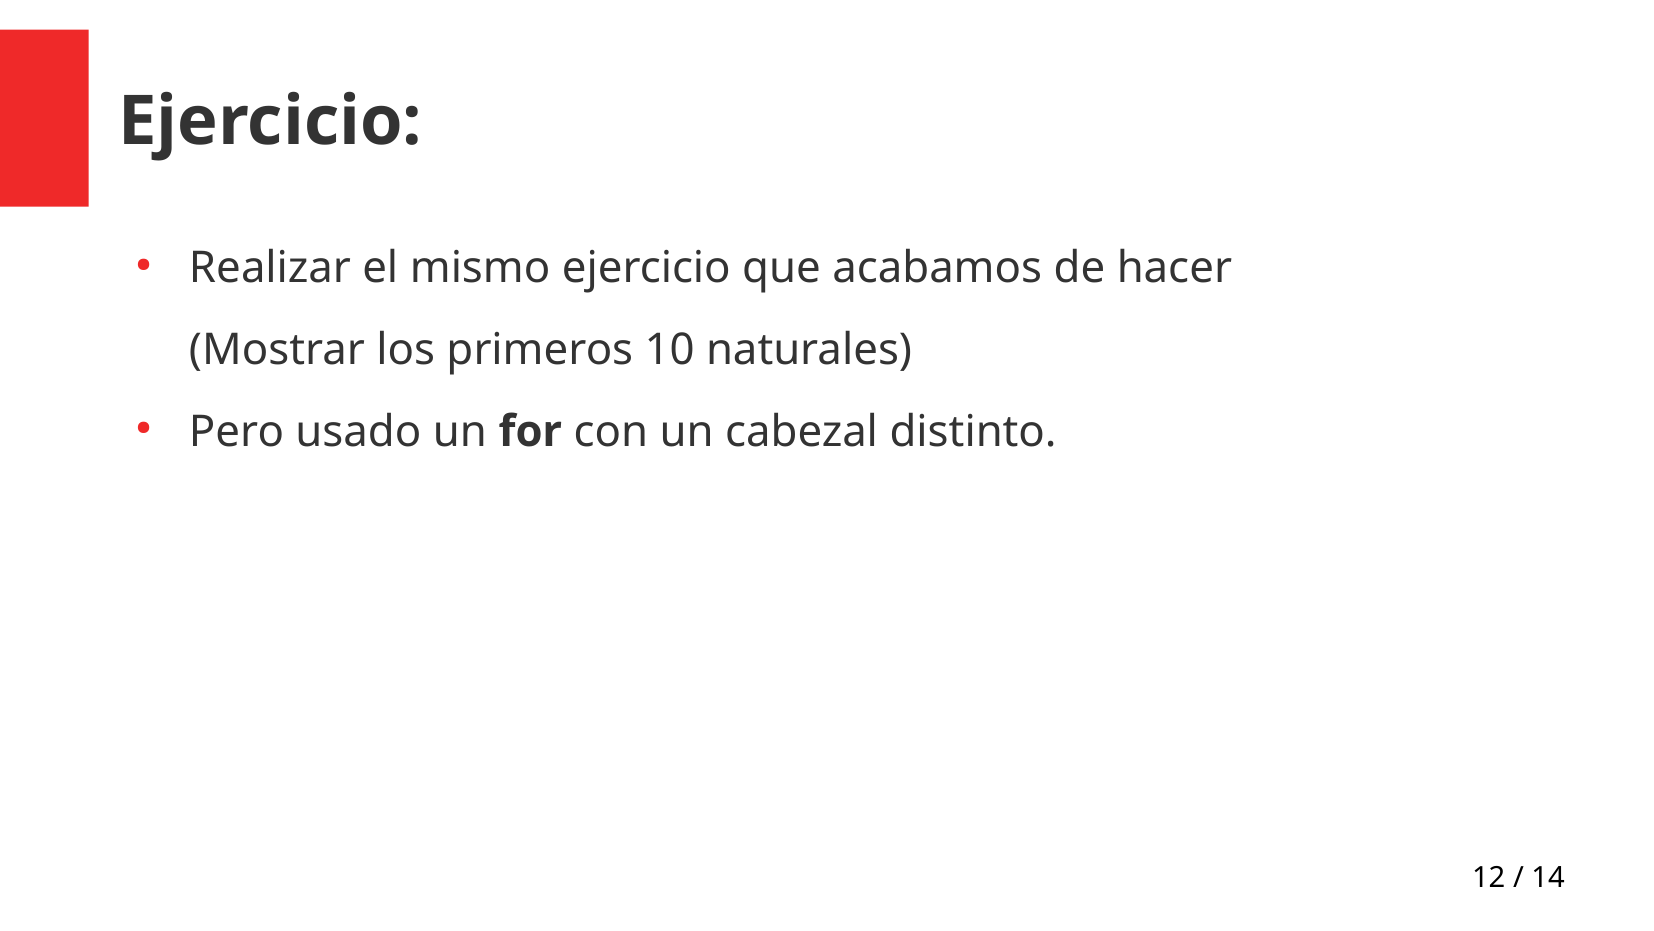

# Ejercicio:
Realizar el mismo ejercicio que acabamos de hacer
(Mostrar los primeros 10 naturales)
Pero usado un for con un cabezal distinto.
12